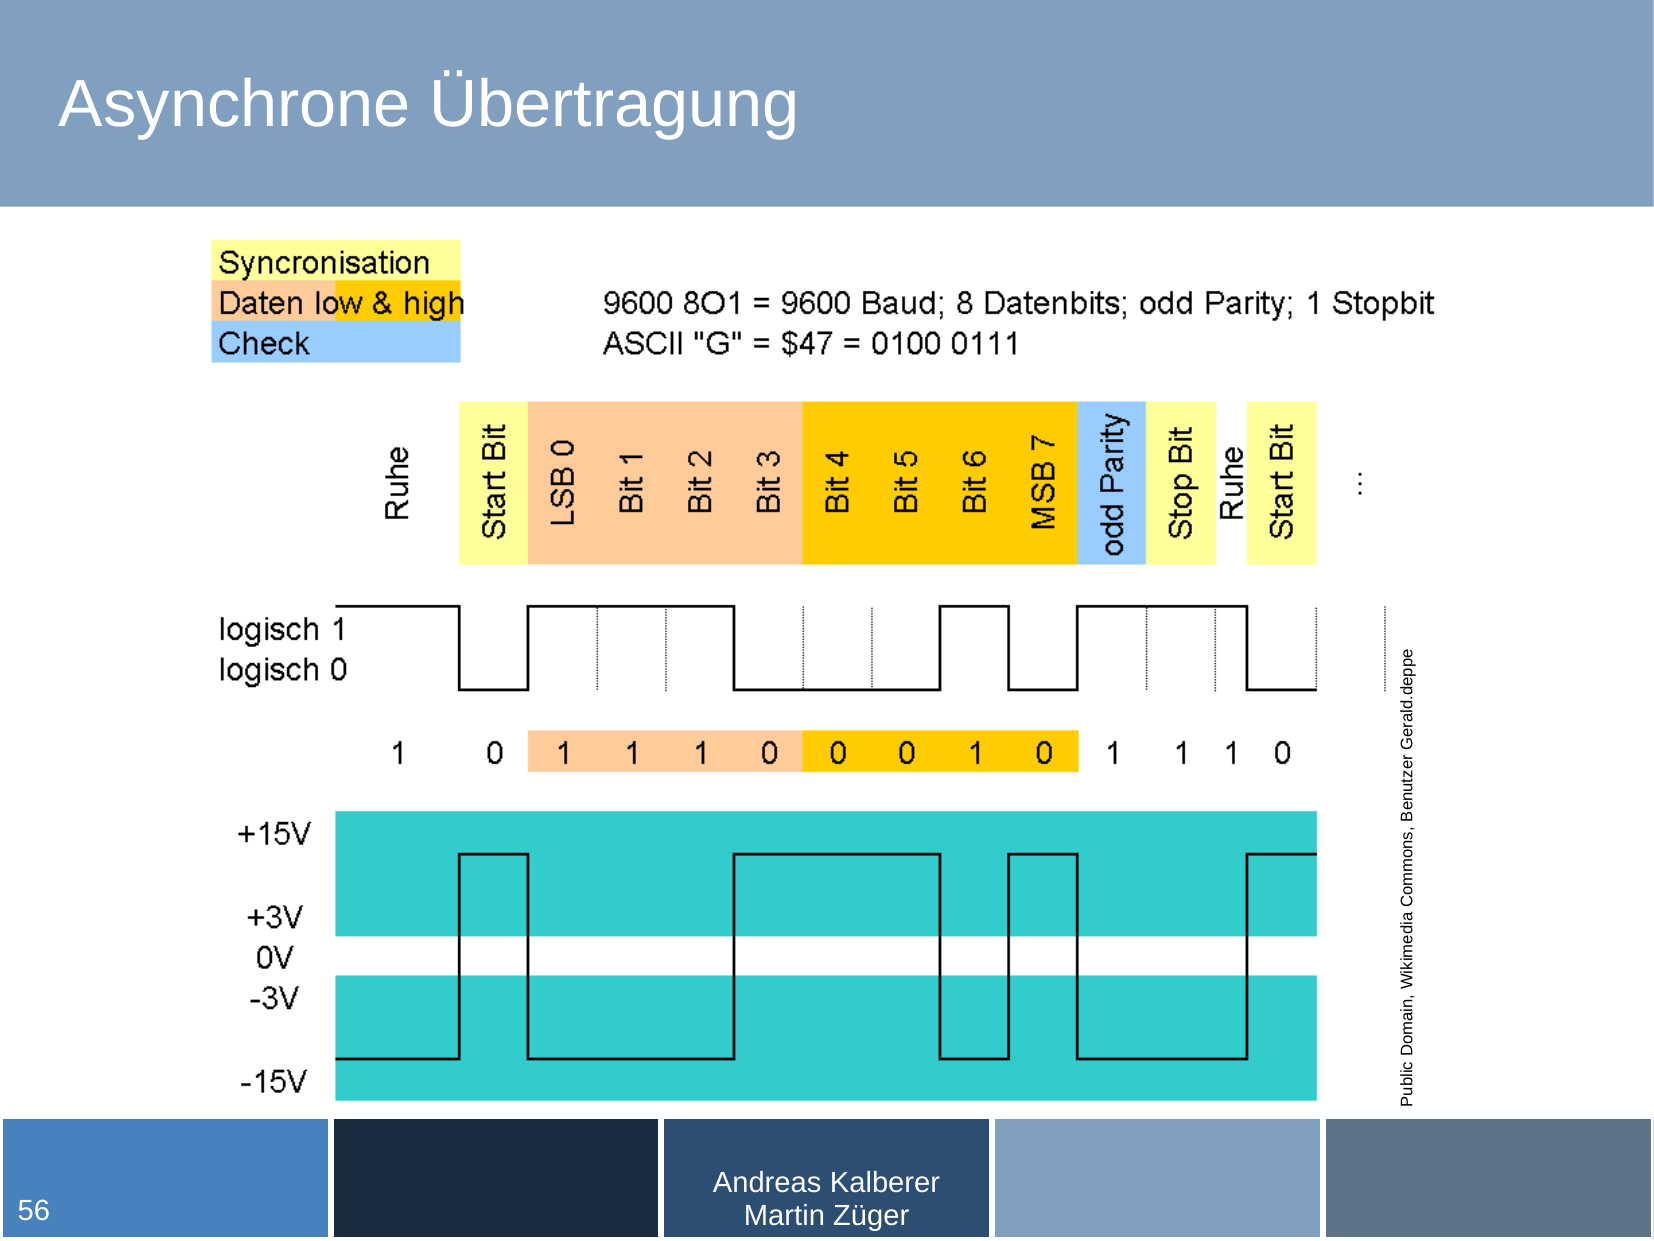

# Asynchrone Übertragung
Public Domain, Wikimedia Commons, Benutzer Gerald.deppe
LibreOffice Productivity Suite
56